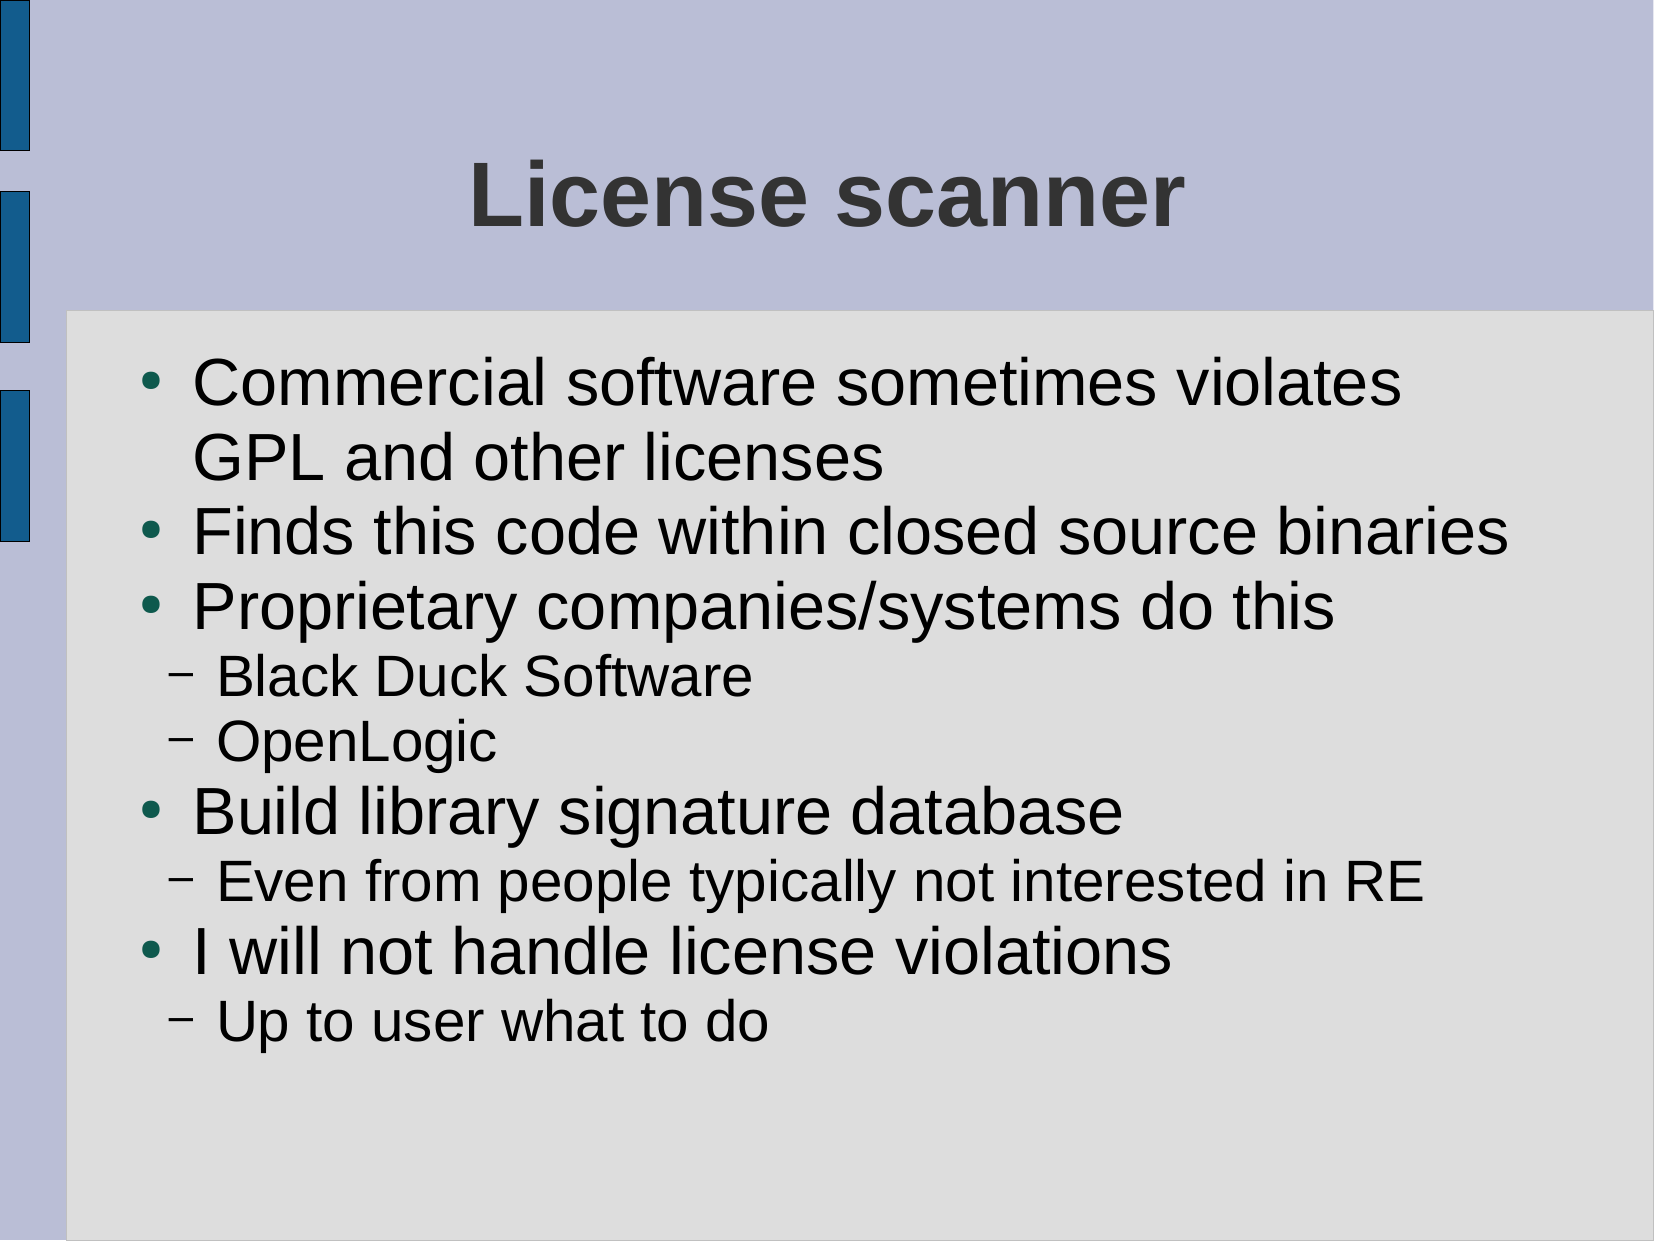

# License scanner
Commercial software sometimes violates GPL and other licenses
Finds this code within closed source binaries
Proprietary companies/systems do this
Black Duck Software
OpenLogic
Build library signature database
Even from people typically not interested in RE
I will not handle license violations
Up to user what to do